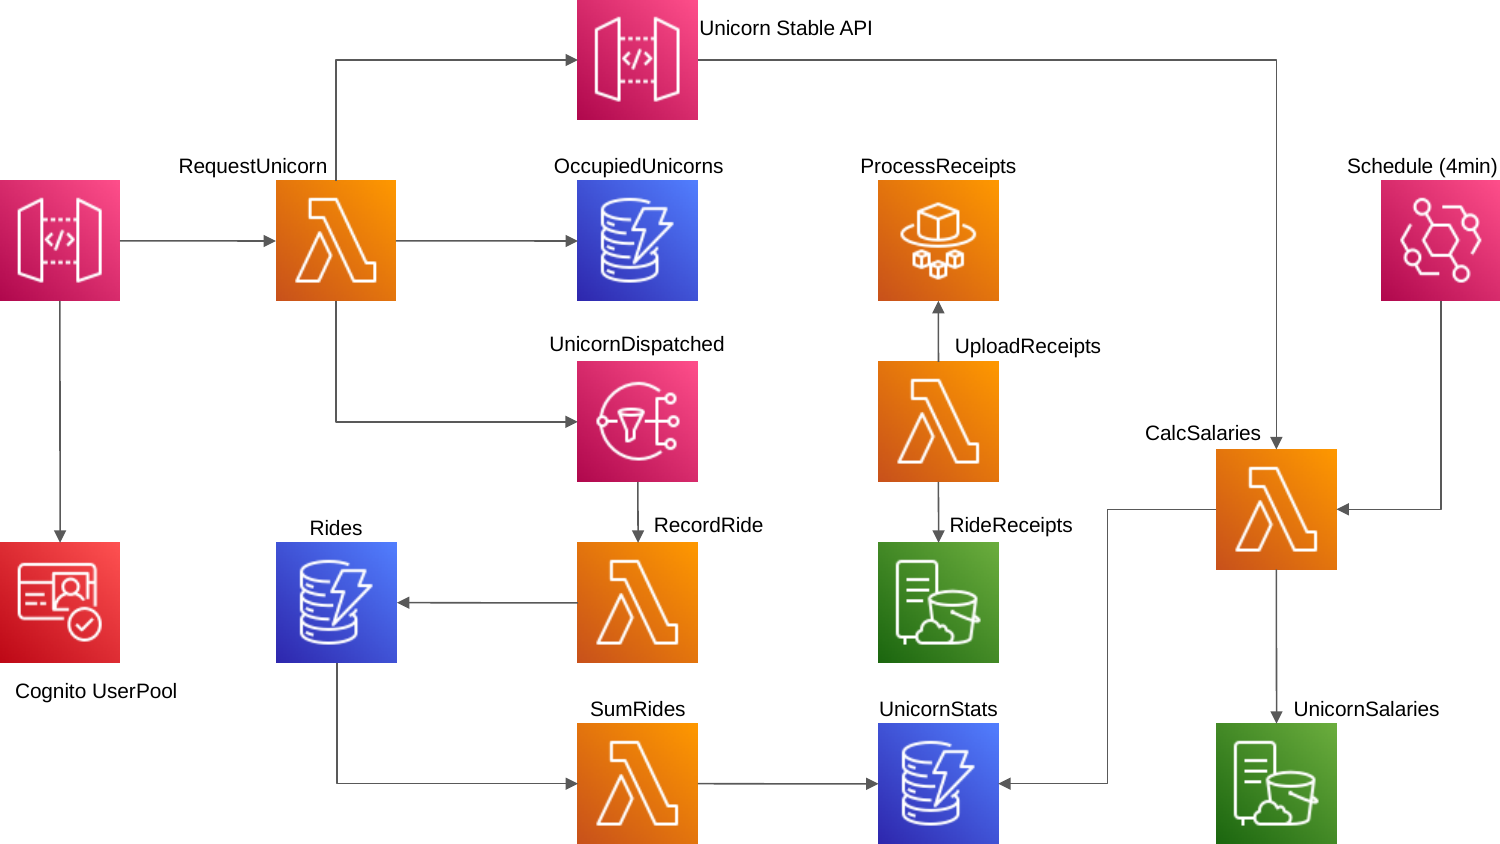

Unicorn Stable API
RequestUnicorn
OccupiedUnicorns
ProcessReceipts
Schedule (4min)
UnicornDispatched
UploadReceipts
CalcSalaries
RecordRide
RideReceipts
Rides
Cognito UserPool
SumRides
UnicornStats
UnicornSalaries